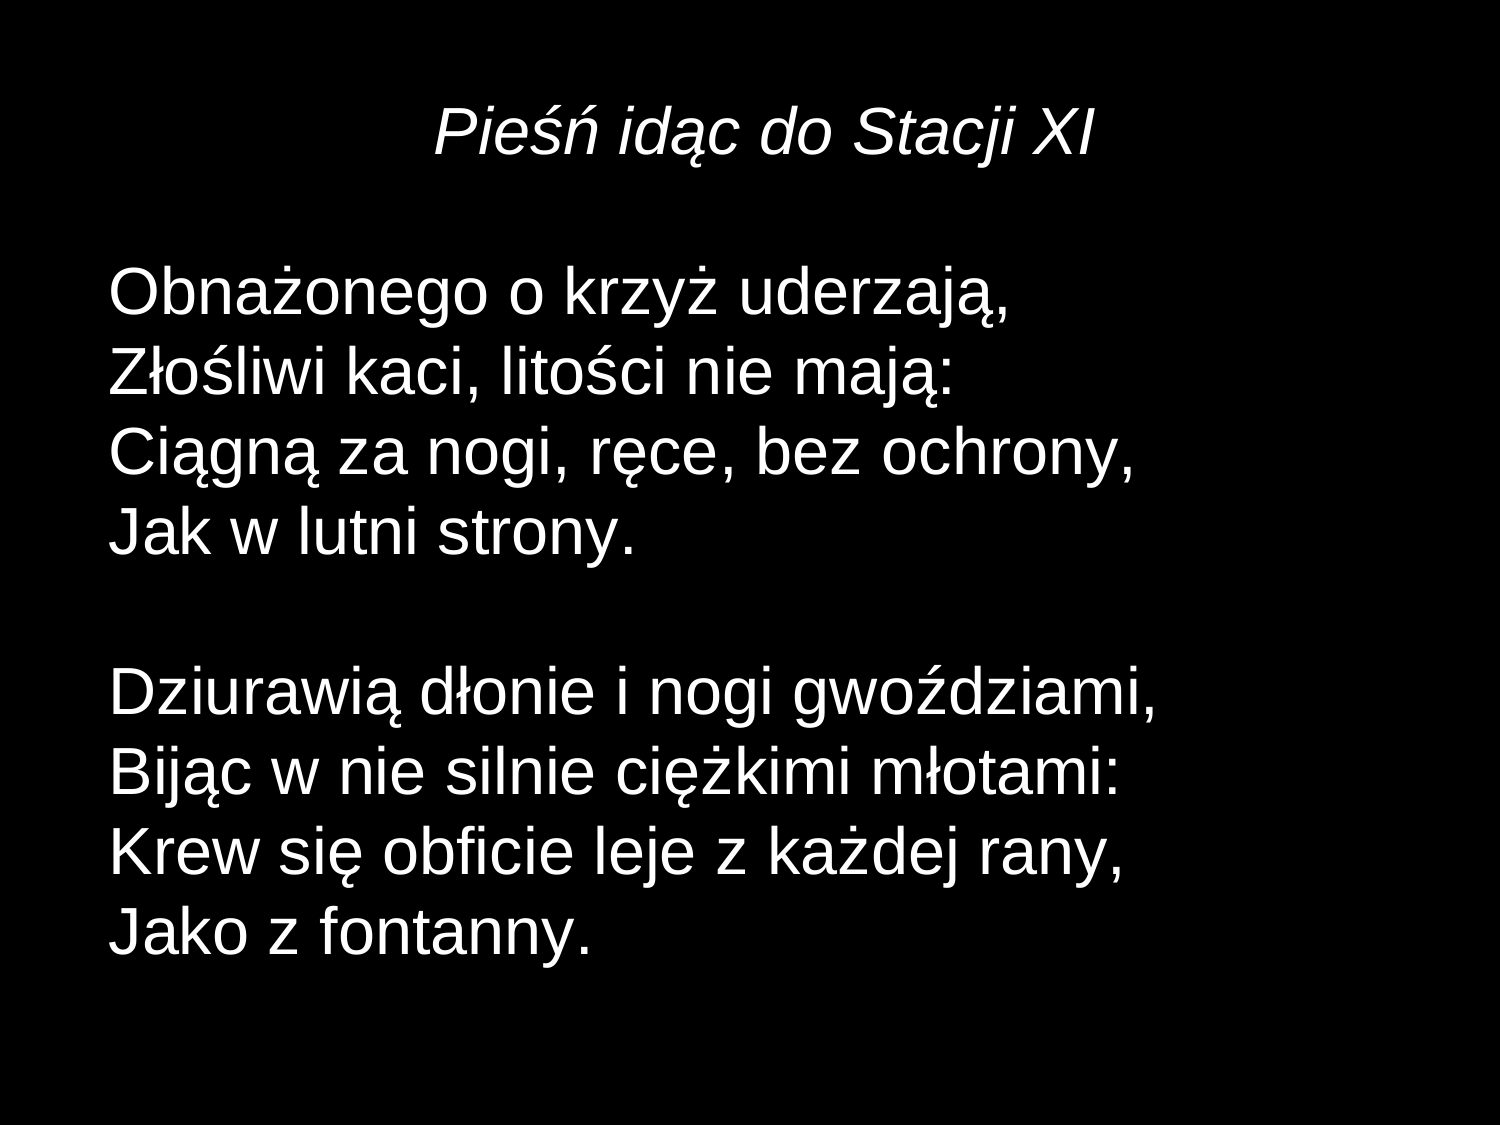

Pieśń idąc do Stacji XI
Obnażonego o krzyż uderzają,
Złośliwi kaci, litości nie mają:
Ciągną za nogi, ręce, bez ochrony,
Jak w lutni strony.
Dziurawią dłonie i nogi gwoździami,
Bijąc w nie silnie ciężkimi młotami:
Krew się obficie leje z każdej rany,
Jako z fontanny.